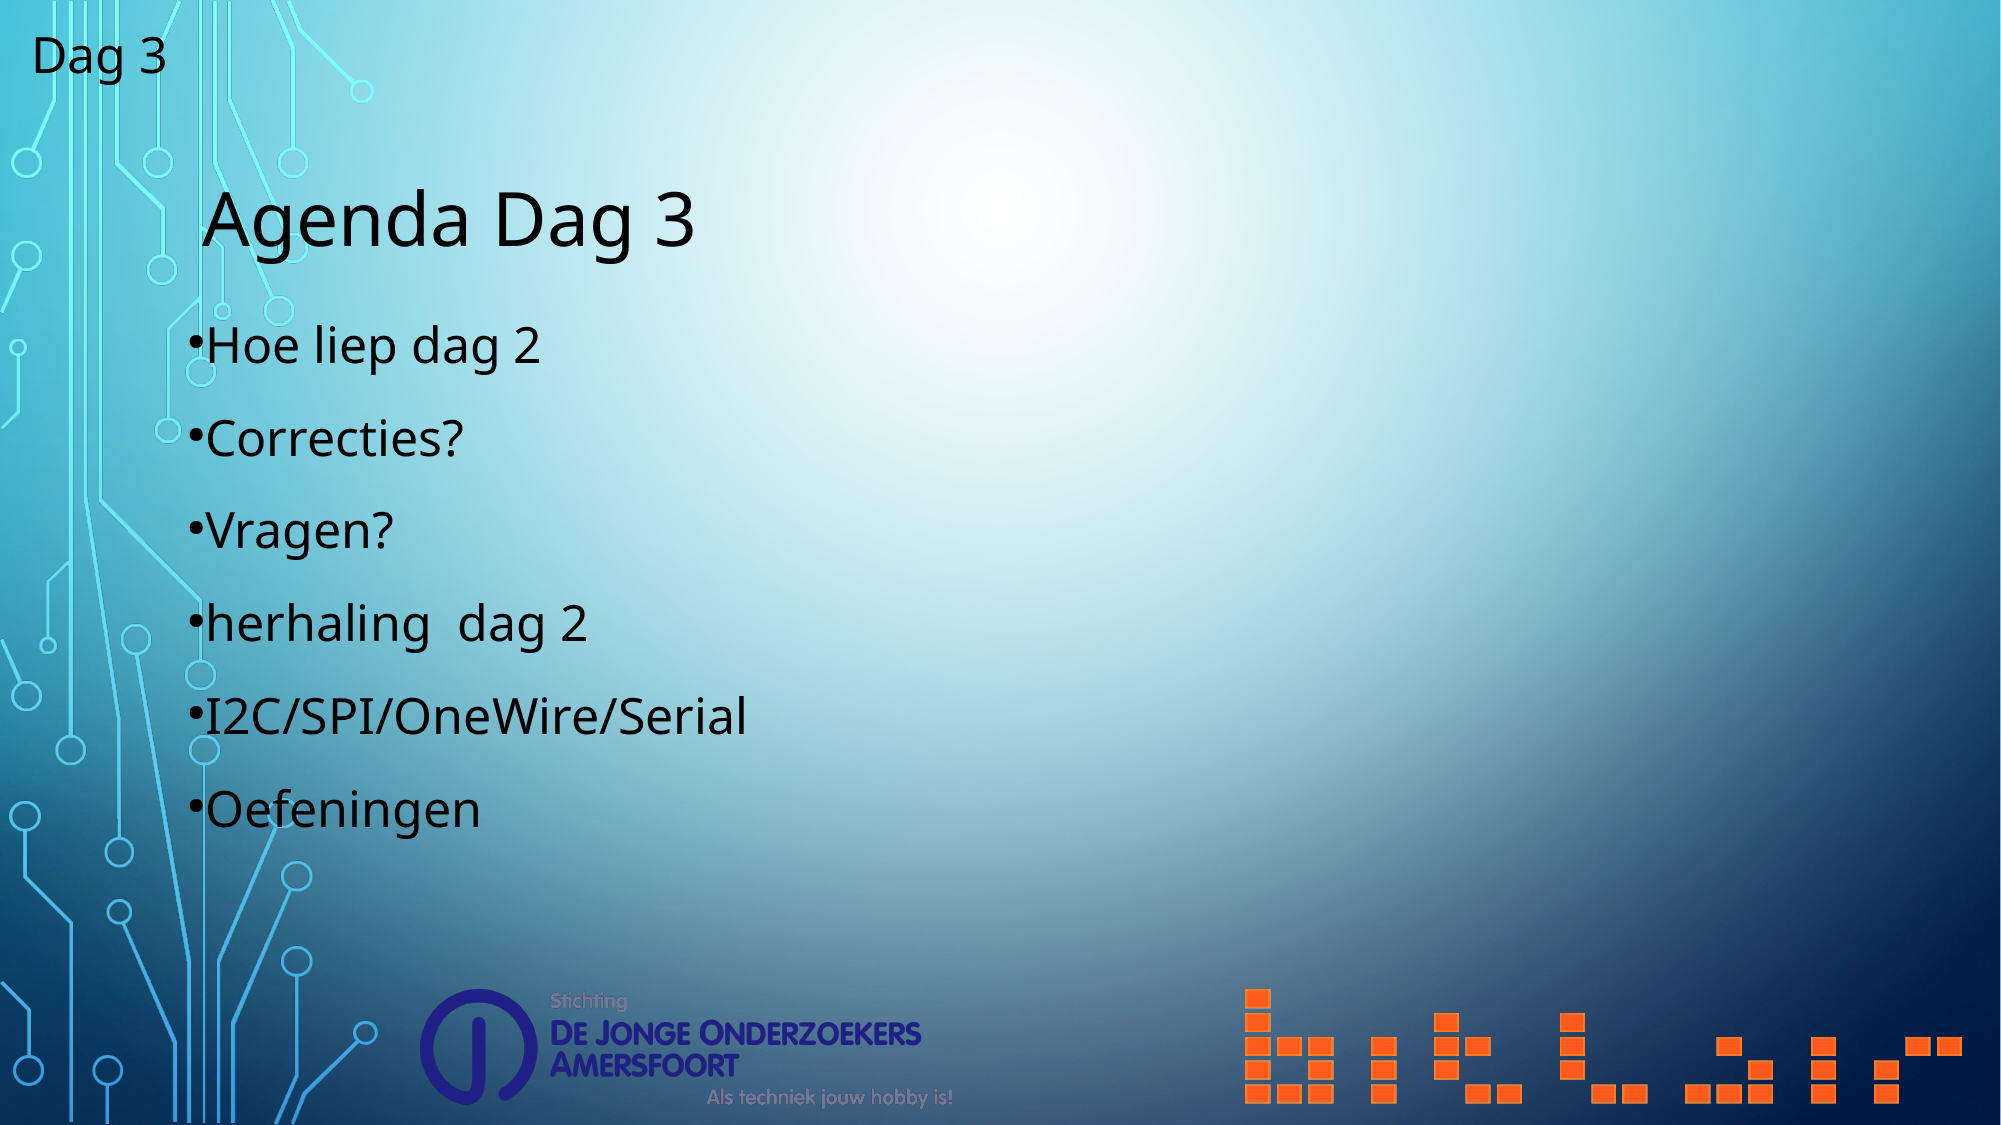

Dag 3
# Agenda Dag 3
Hoe liep dag 2
Correcties?
Vragen?
herhaling dag 2
I2C/SPI/OneWire/Serial
Oefeningen